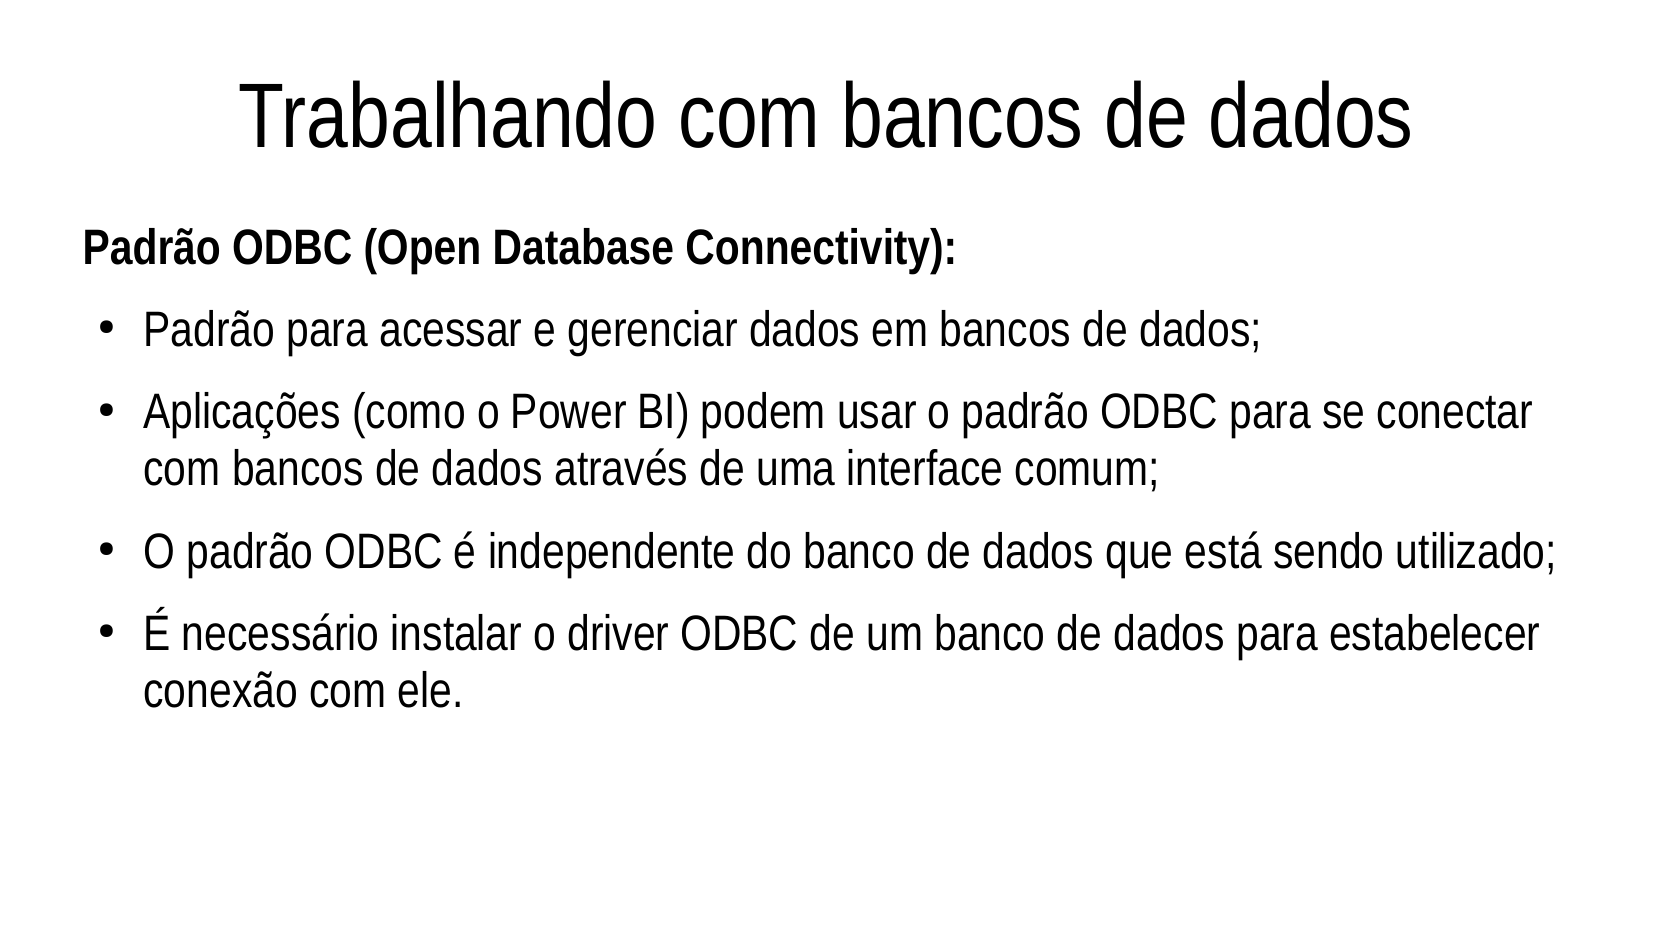

# Trabalhando com bancos de dados
Padrão ODBC (Open Database Connectivity):
Padrão para acessar e gerenciar dados em bancos de dados;
Aplicações (como o Power BI) podem usar o padrão ODBC para se conectar com bancos de dados através de uma interface comum;
O padrão ODBC é independente do banco de dados que está sendo utilizado;
É necessário instalar o driver ODBC de um banco de dados para estabelecer conexão com ele.